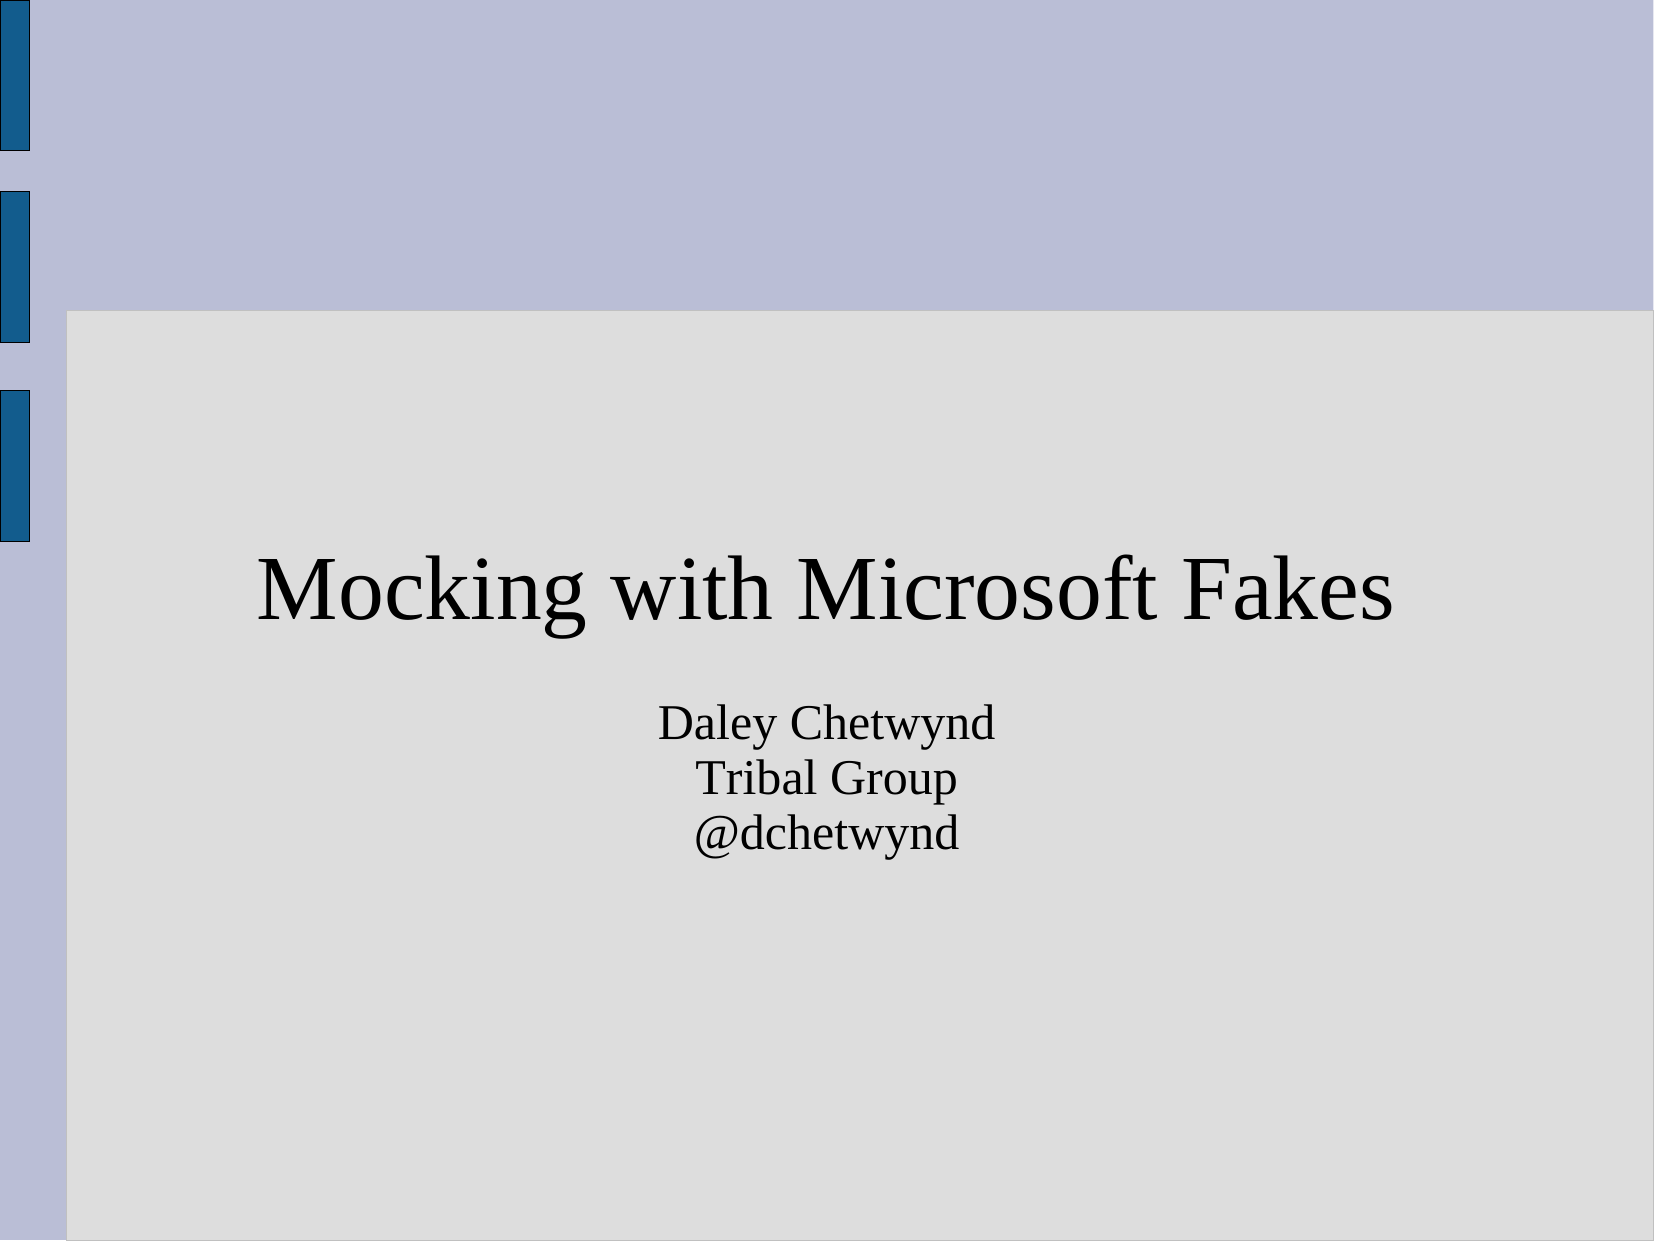

# Mocking with Microsoft Fakes
Daley Chetwynd
Tribal Group
@dchetwynd